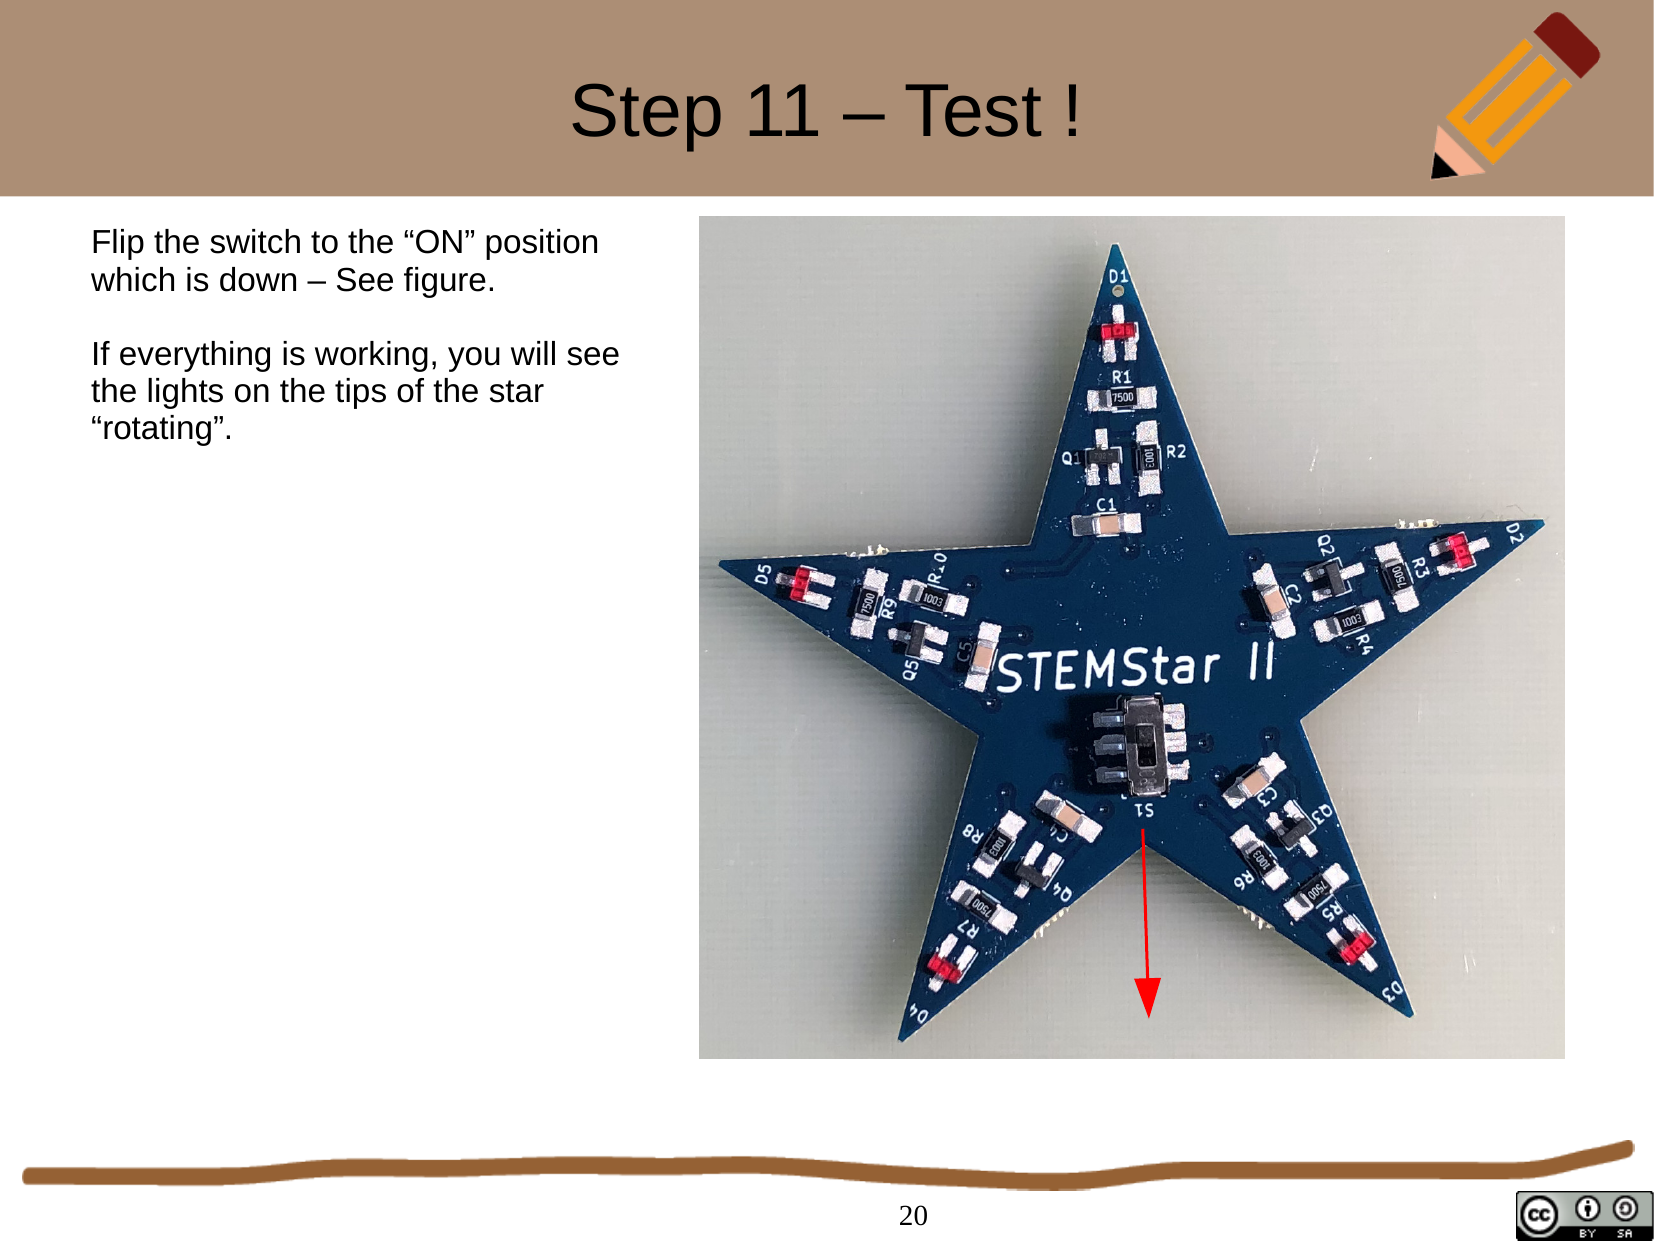

# Step 11 – Test !
Flip the switch to the “ON” position which is down – See figure.
If everything is working, you will see the lights on the tips of the star “rotating”.
20